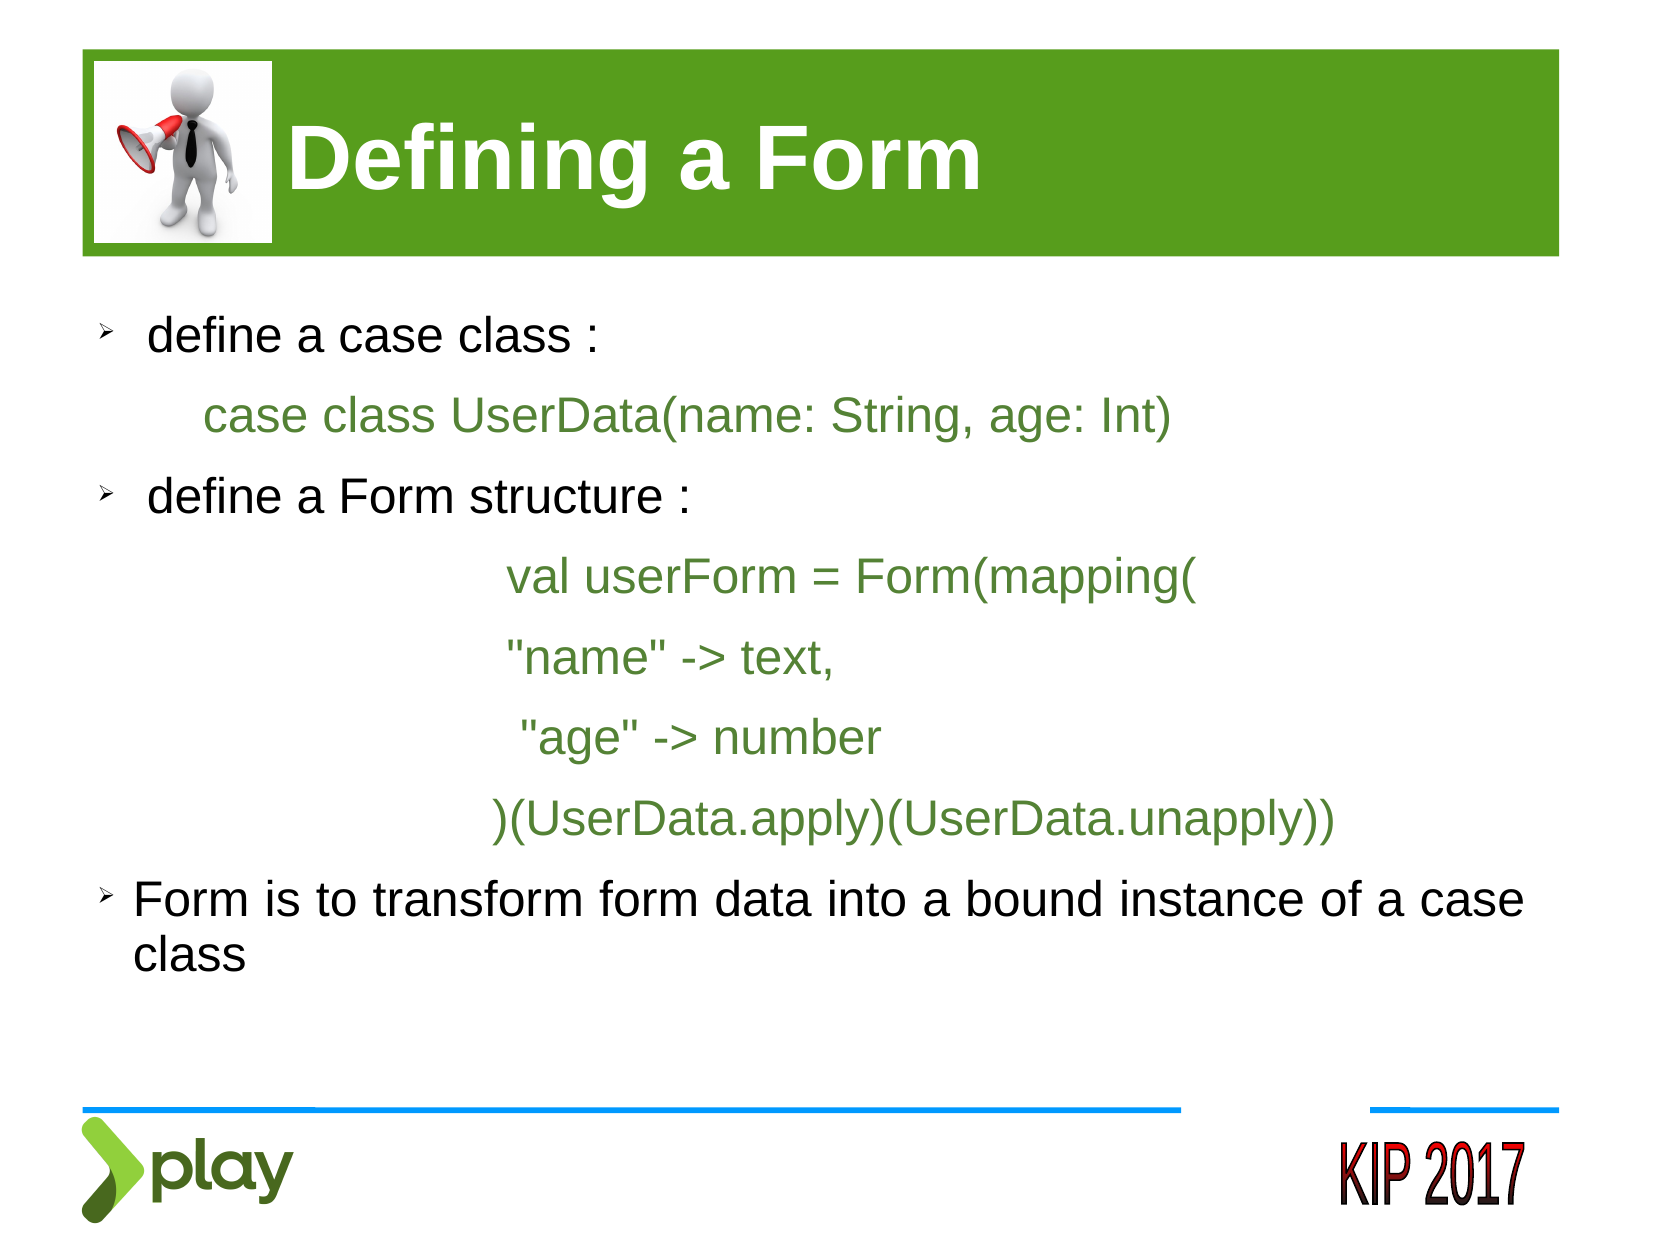

# Defining a Form
 define a case class :
 case class UserData(name: String, age: Int)
 define a Form structure :
 val userForm = Form(mapping(
 "name" -> text,
 "age" -> number
 )(UserData.apply)(UserData.unapply))
Form is to transform form data into a bound instance of a case class